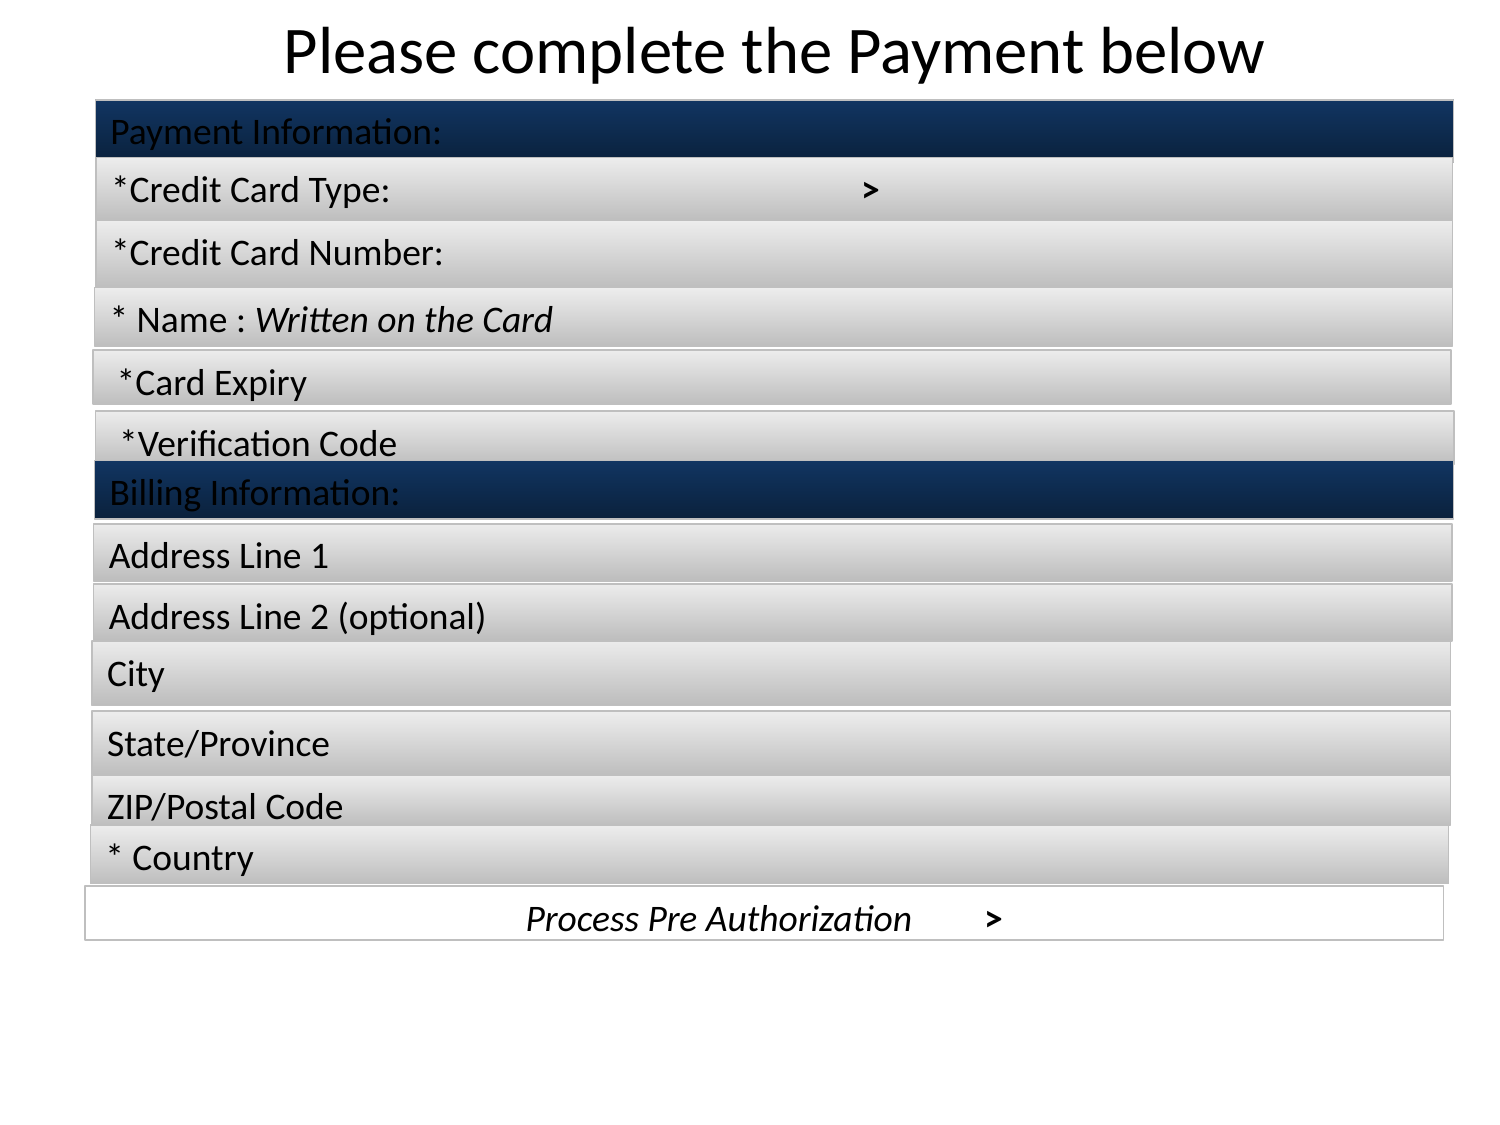

# Please complete the Payment below
Payment Information:
*Credit Card Type: 							˃
*Credit Card Number:
* Name : Written on the Card
 *Card Expiry
 *Verification Code
Billing Information:
Address Line 1
Address Line 2 (optional)
City
State/Province
ZIP/Postal Code
* Country
Process Pre Authorization	 ˃